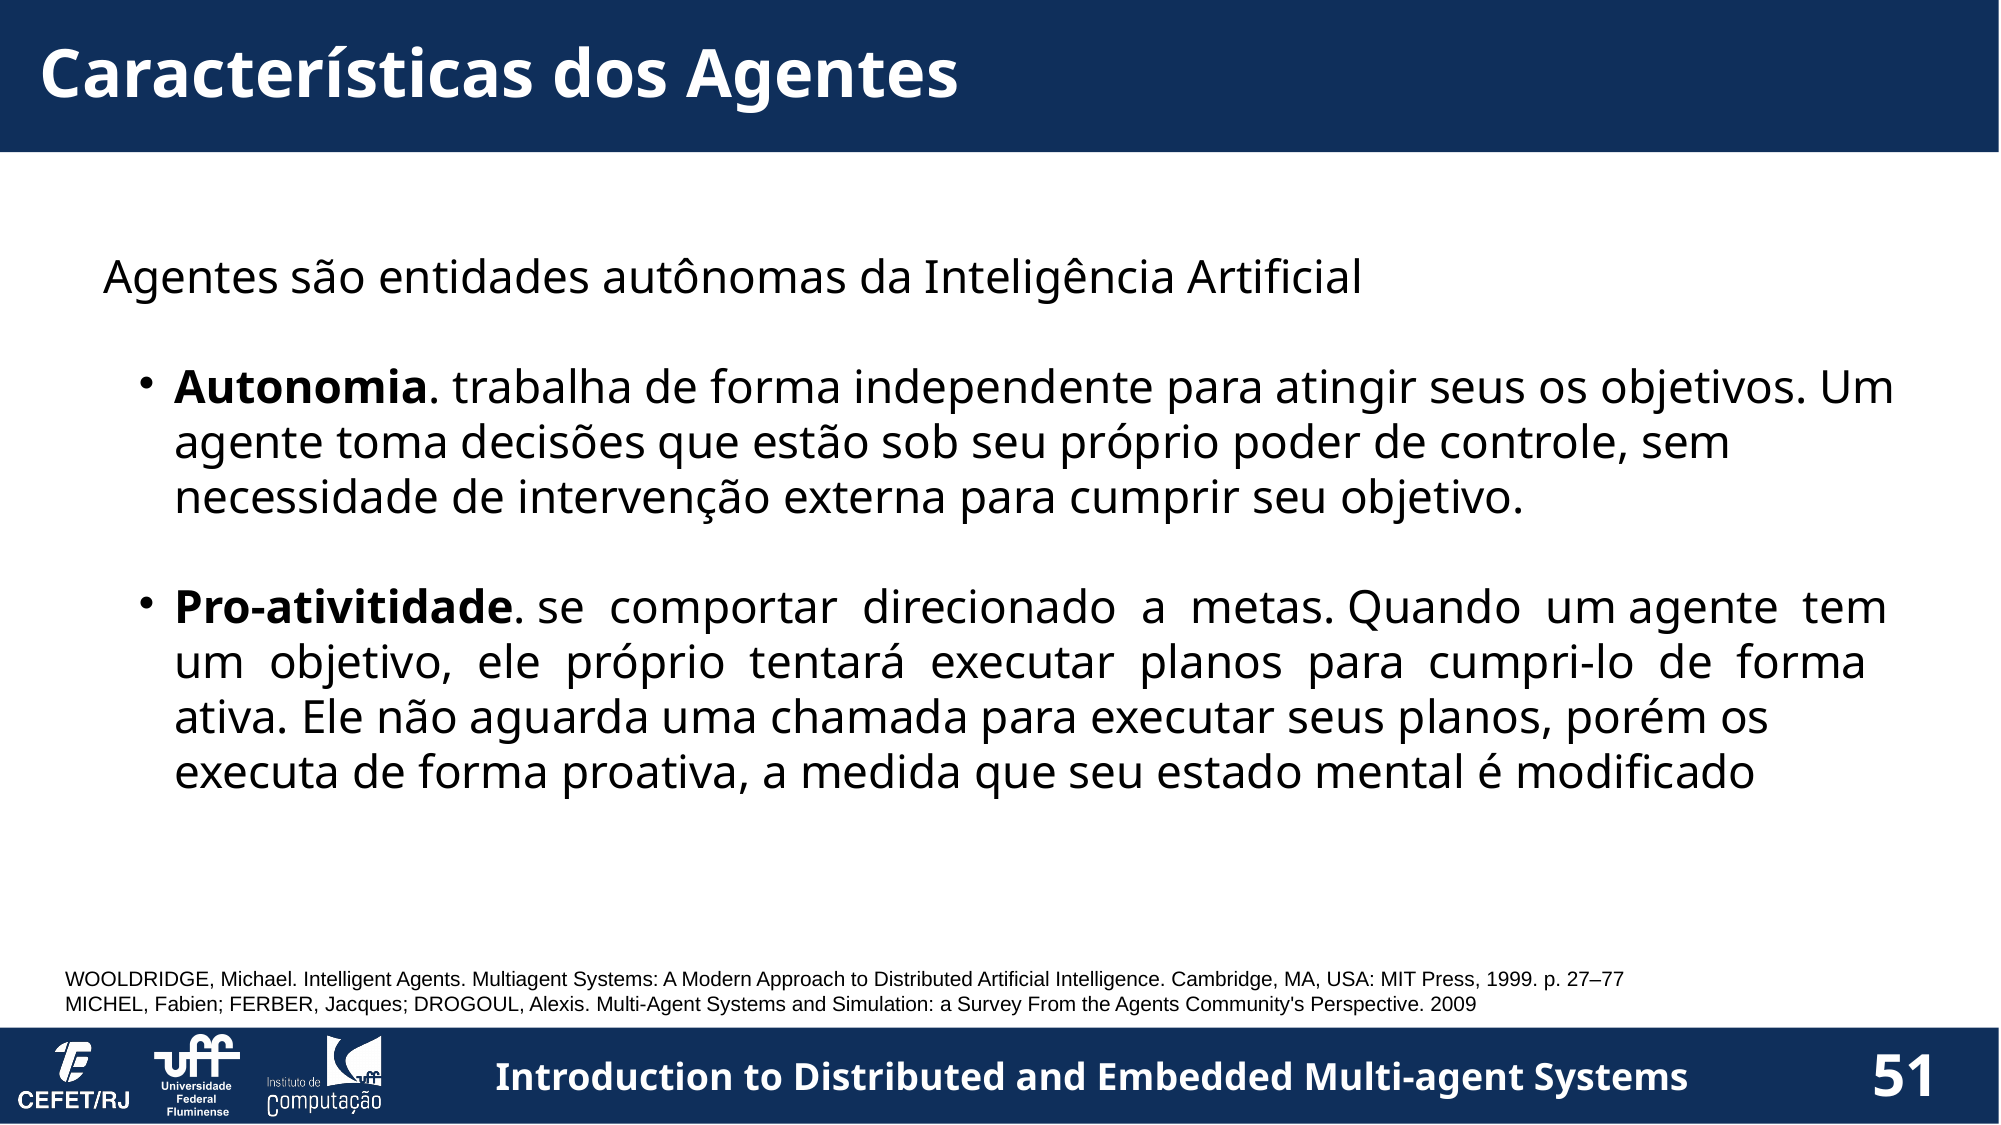

Características dos Agentes
Agentes são entidades autônomas da Inteligência Artificial
Autonomia. trabalha de forma independente para atingir seus os objetivos. Um agente toma decisões que estão sob seu próprio poder de controle, sem necessidade de intervenção externa para cumprir seu objetivo.
Pro-ativitidade. se comportar direcionado a metas. Quando um agente tem um objetivo, ele próprio tentará executar planos para cumpri-lo de forma ativa. Ele não aguarda uma chamada para executar seus planos, porém os executa de forma proativa, a medida que seu estado mental é modificado
WOOLDRIDGE, Michael. Intelligent Agents. Multiagent Systems: A Modern Approach to Distributed Artificial Intelligence. Cambridge, MA, USA: MIT Press, 1999. p. 27–77
MICHEL, Fabien; FERBER, Jacques; DROGOUL, Alexis. Multi-Agent Systems and Simulation: a Survey From the Agents Community's Perspective. 2009